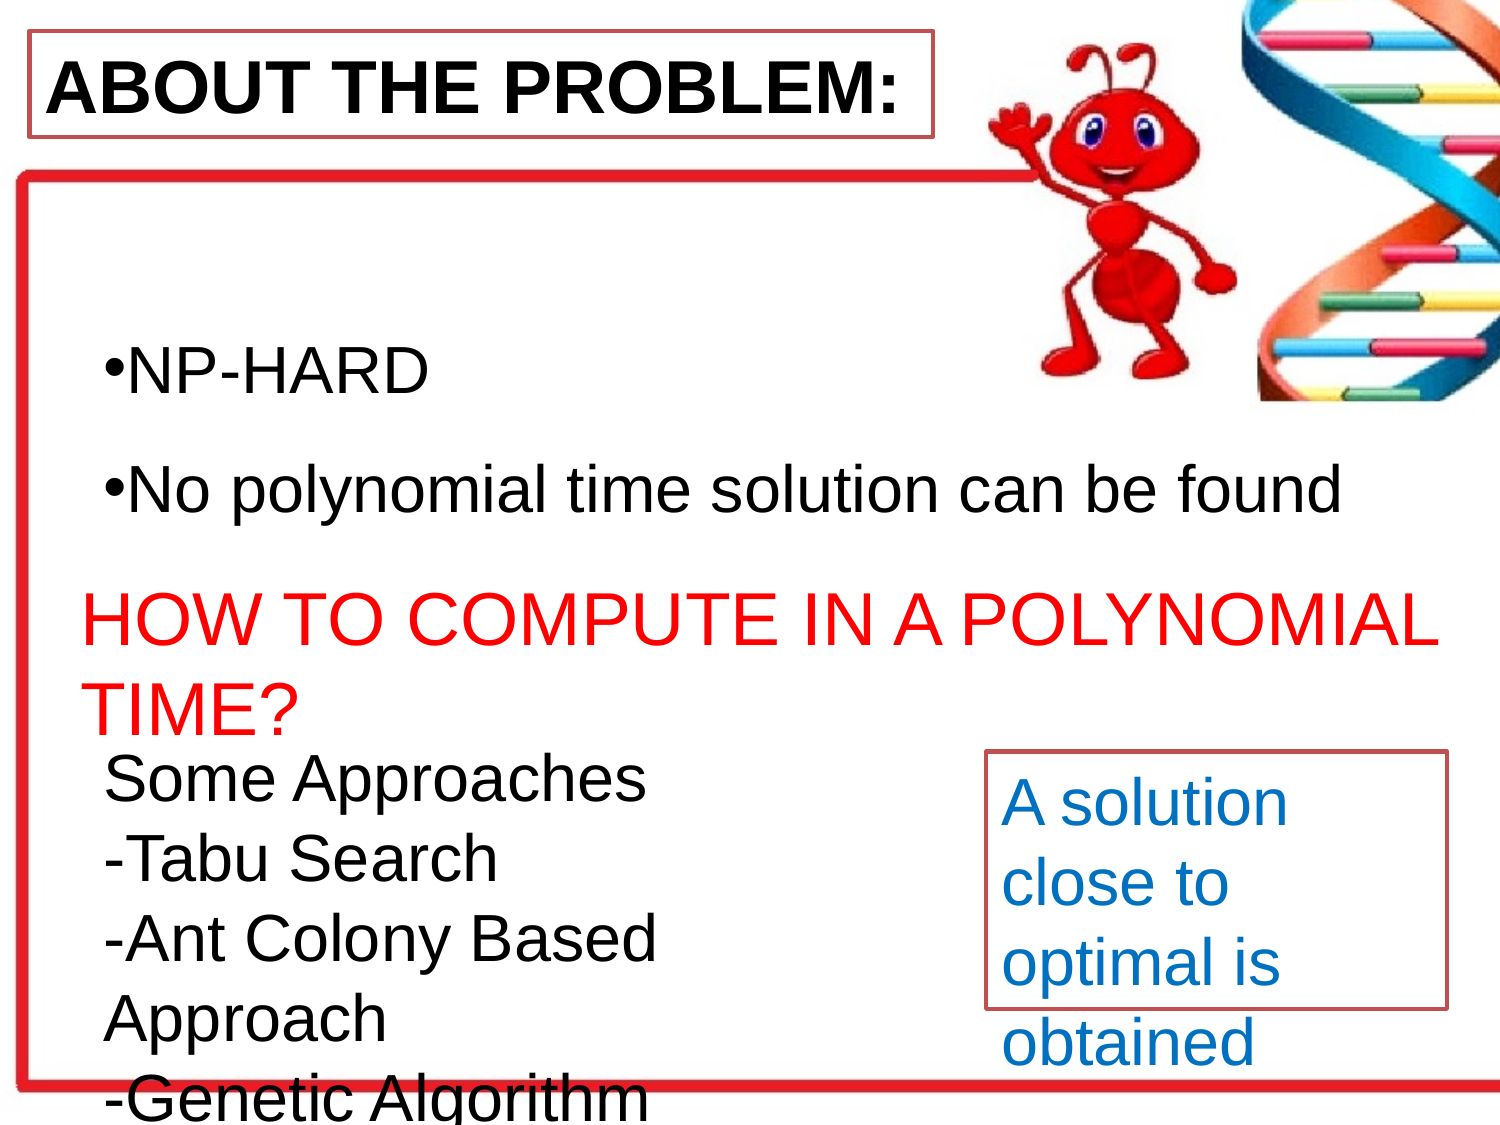

ABOUT THE PROBLEM:
NP-HARD
No polynomial time solution can be found
#
HOW TO COMPUTE IN A POLYNOMIAL TIME?
Some Approaches
-Tabu Search
-Ant Colony Based Approach
-Genetic Algorithm
A solution close to optimal is obtained